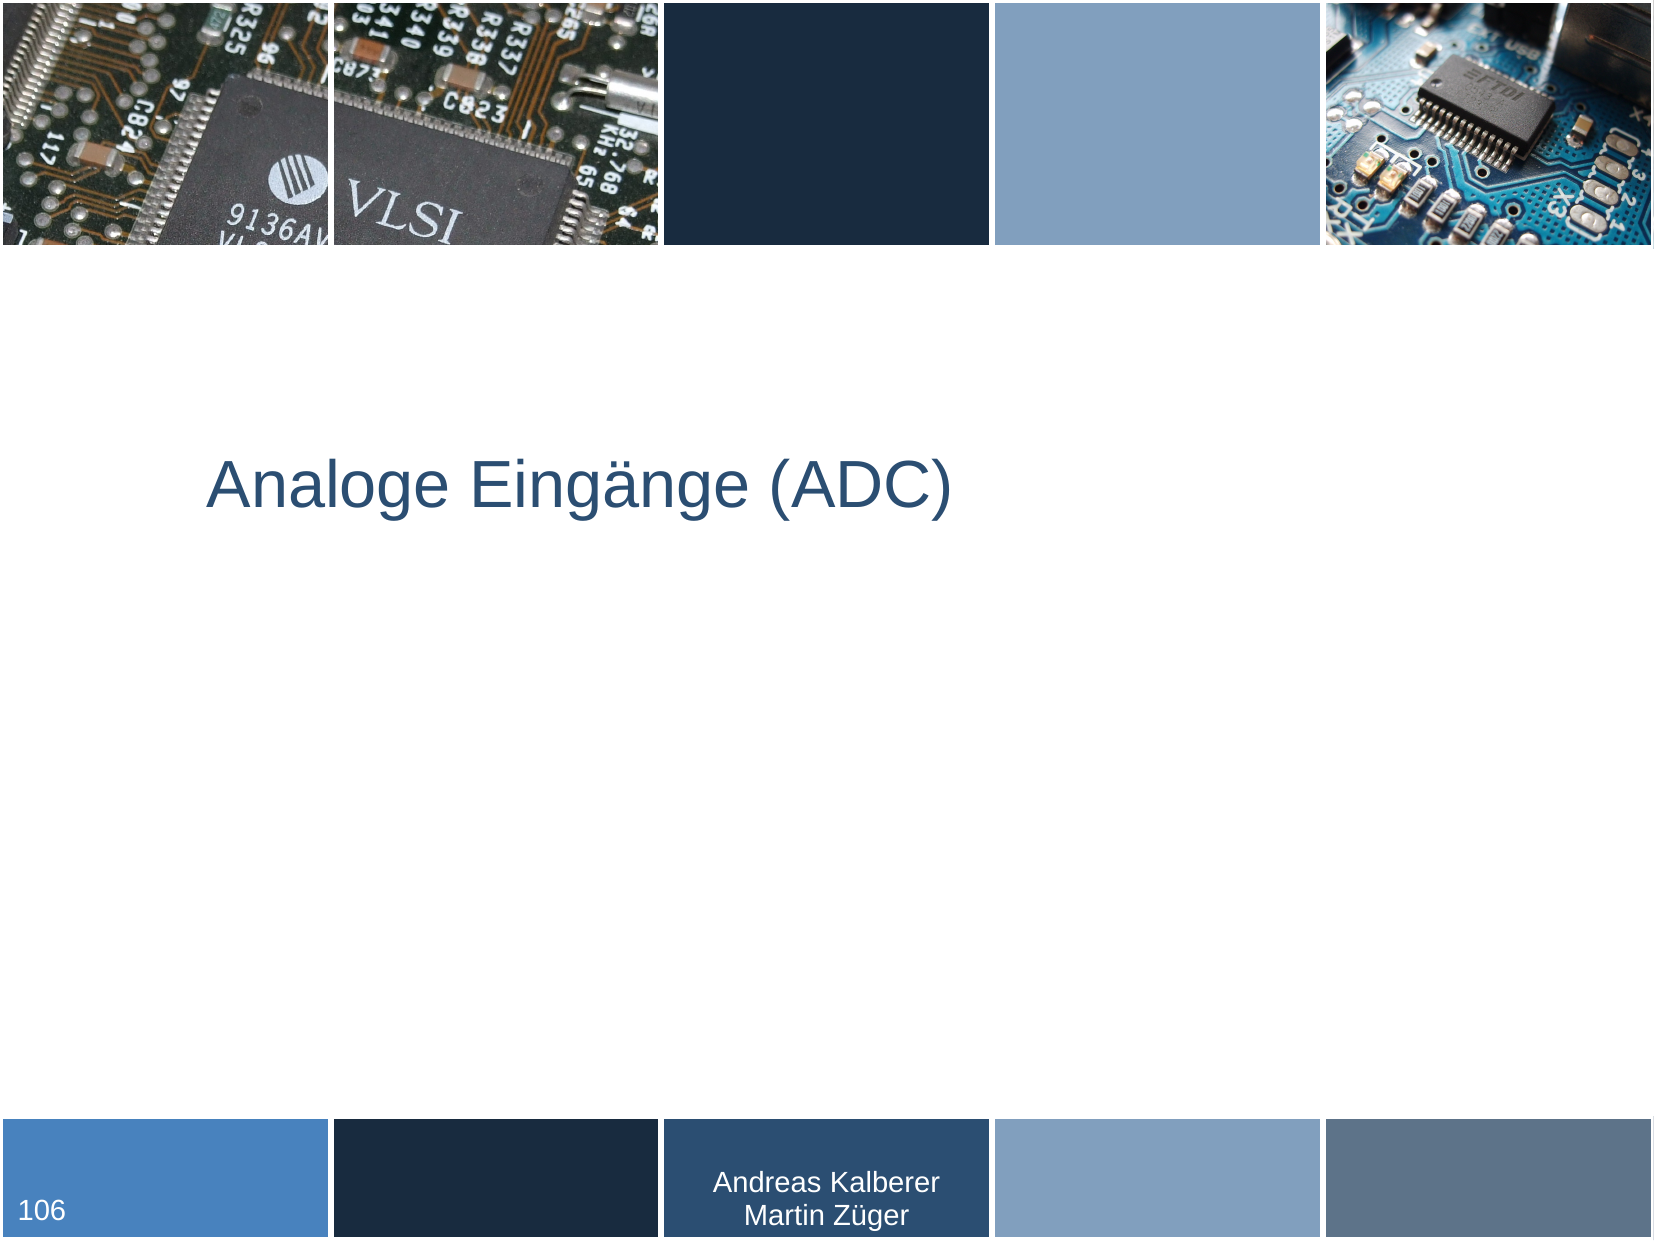

# Analoge Eingänge (ADC)
LibreOffice Productivity Suite
106